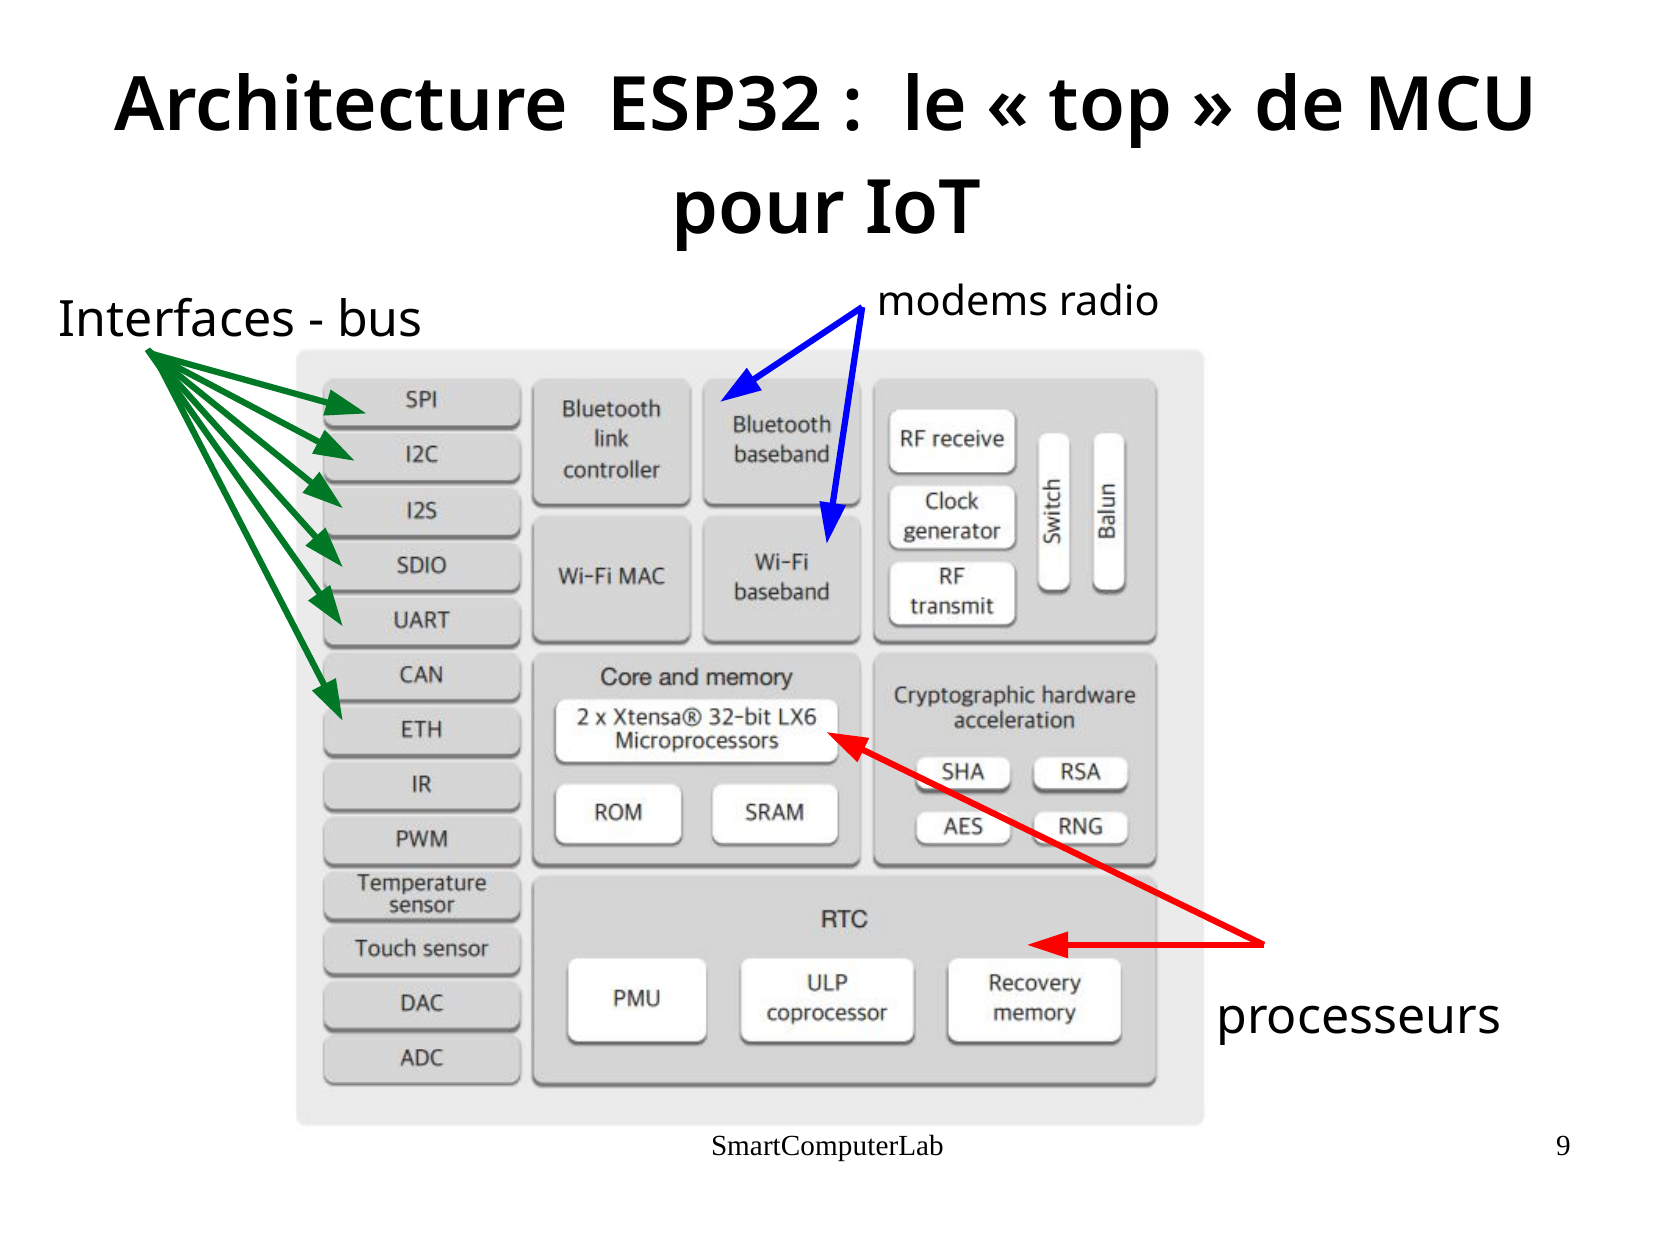

# Architecture ESP32 : le « top » de MCU pour IoT
modems radio
Interfaces - bus
processeurs
SmartComputerLab
9